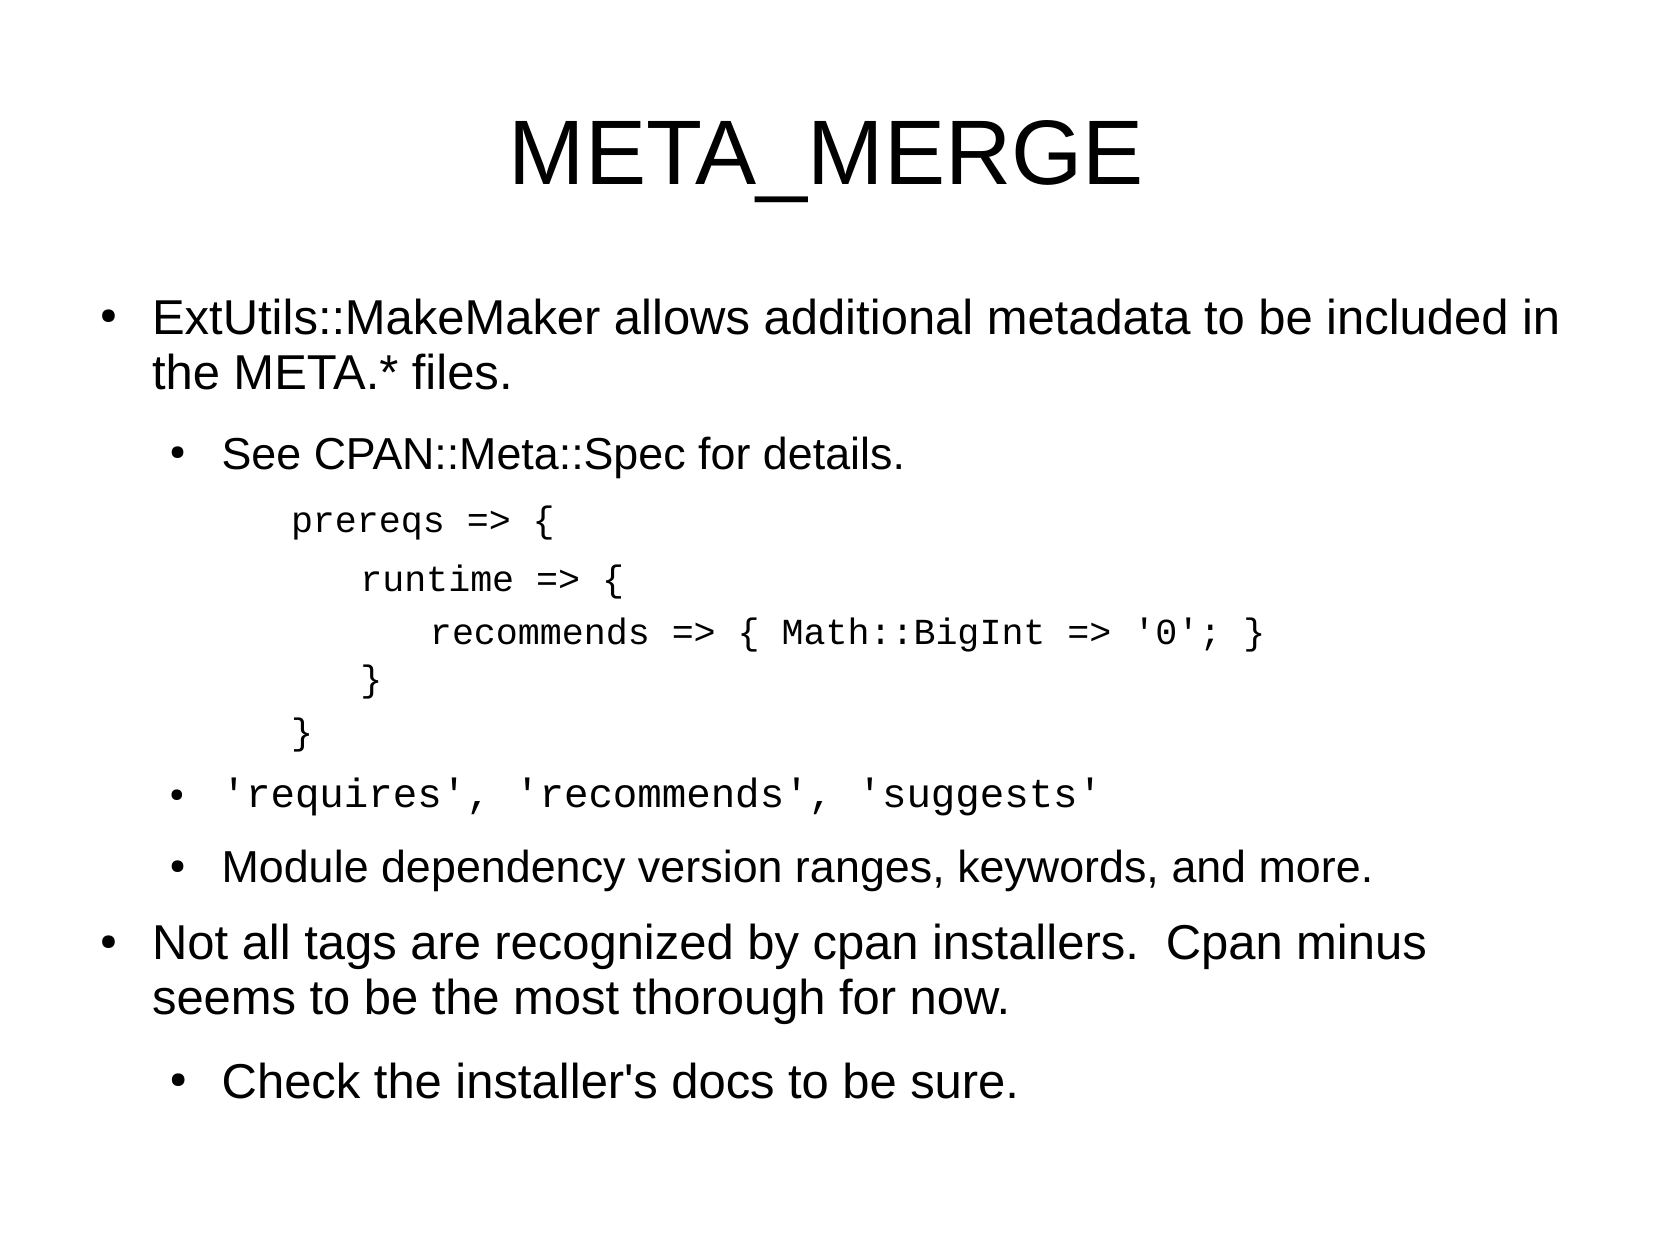

# META_MERGE
ExtUtils::MakeMaker allows additional metadata to be included in the META.* files.
See CPAN::Meta::Spec for details.
prereqs => {
runtime => {
recommends => { Math::BigInt => '0'; }
}
}
'requires', 'recommends', 'suggests'
Module dependency version ranges, keywords, and more.
Not all tags are recognized by cpan installers. Cpan minus seems to be the most thorough for now.
Check the installer's docs to be sure.